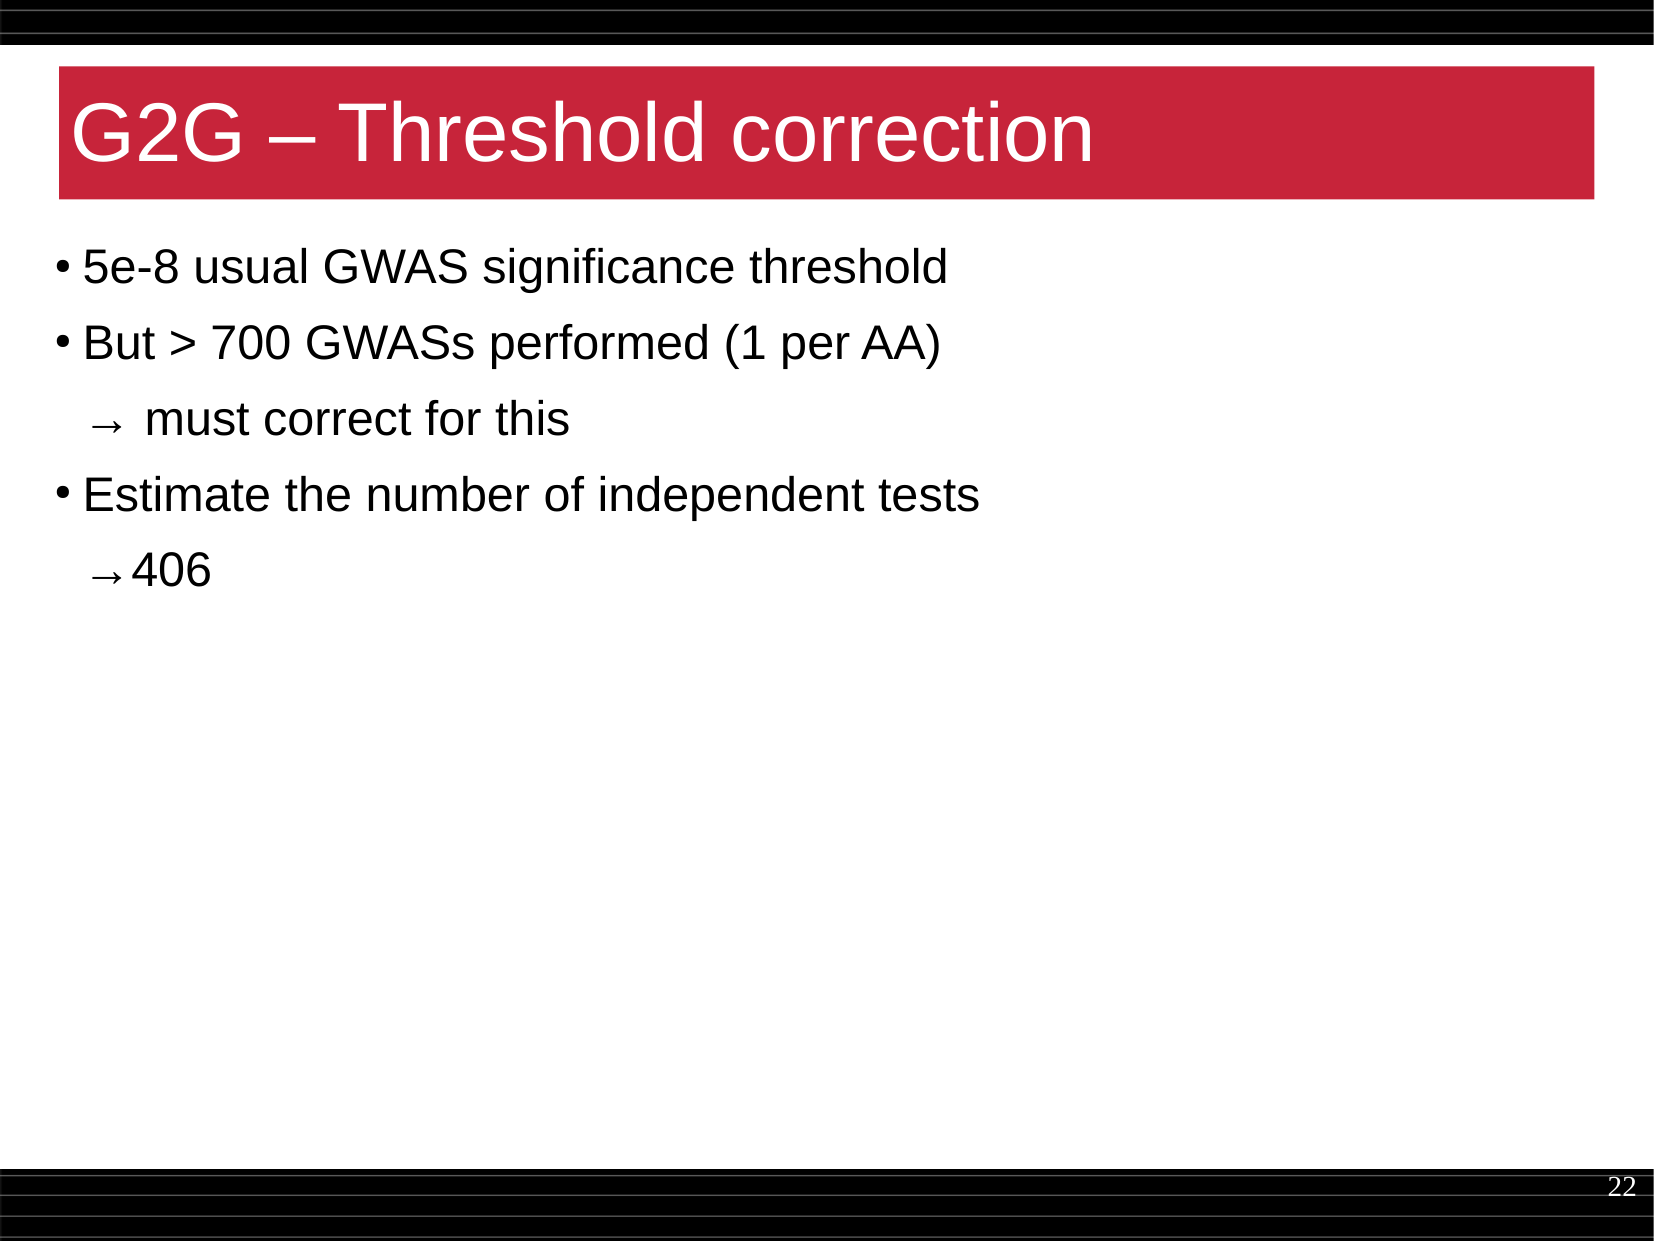

# G2G – Threshold correction
5e-8 usual GWAS significance threshold
But > 700 GWASs performed (1 per AA)
→ must correct for this
Estimate the number of independent tests
→406
22